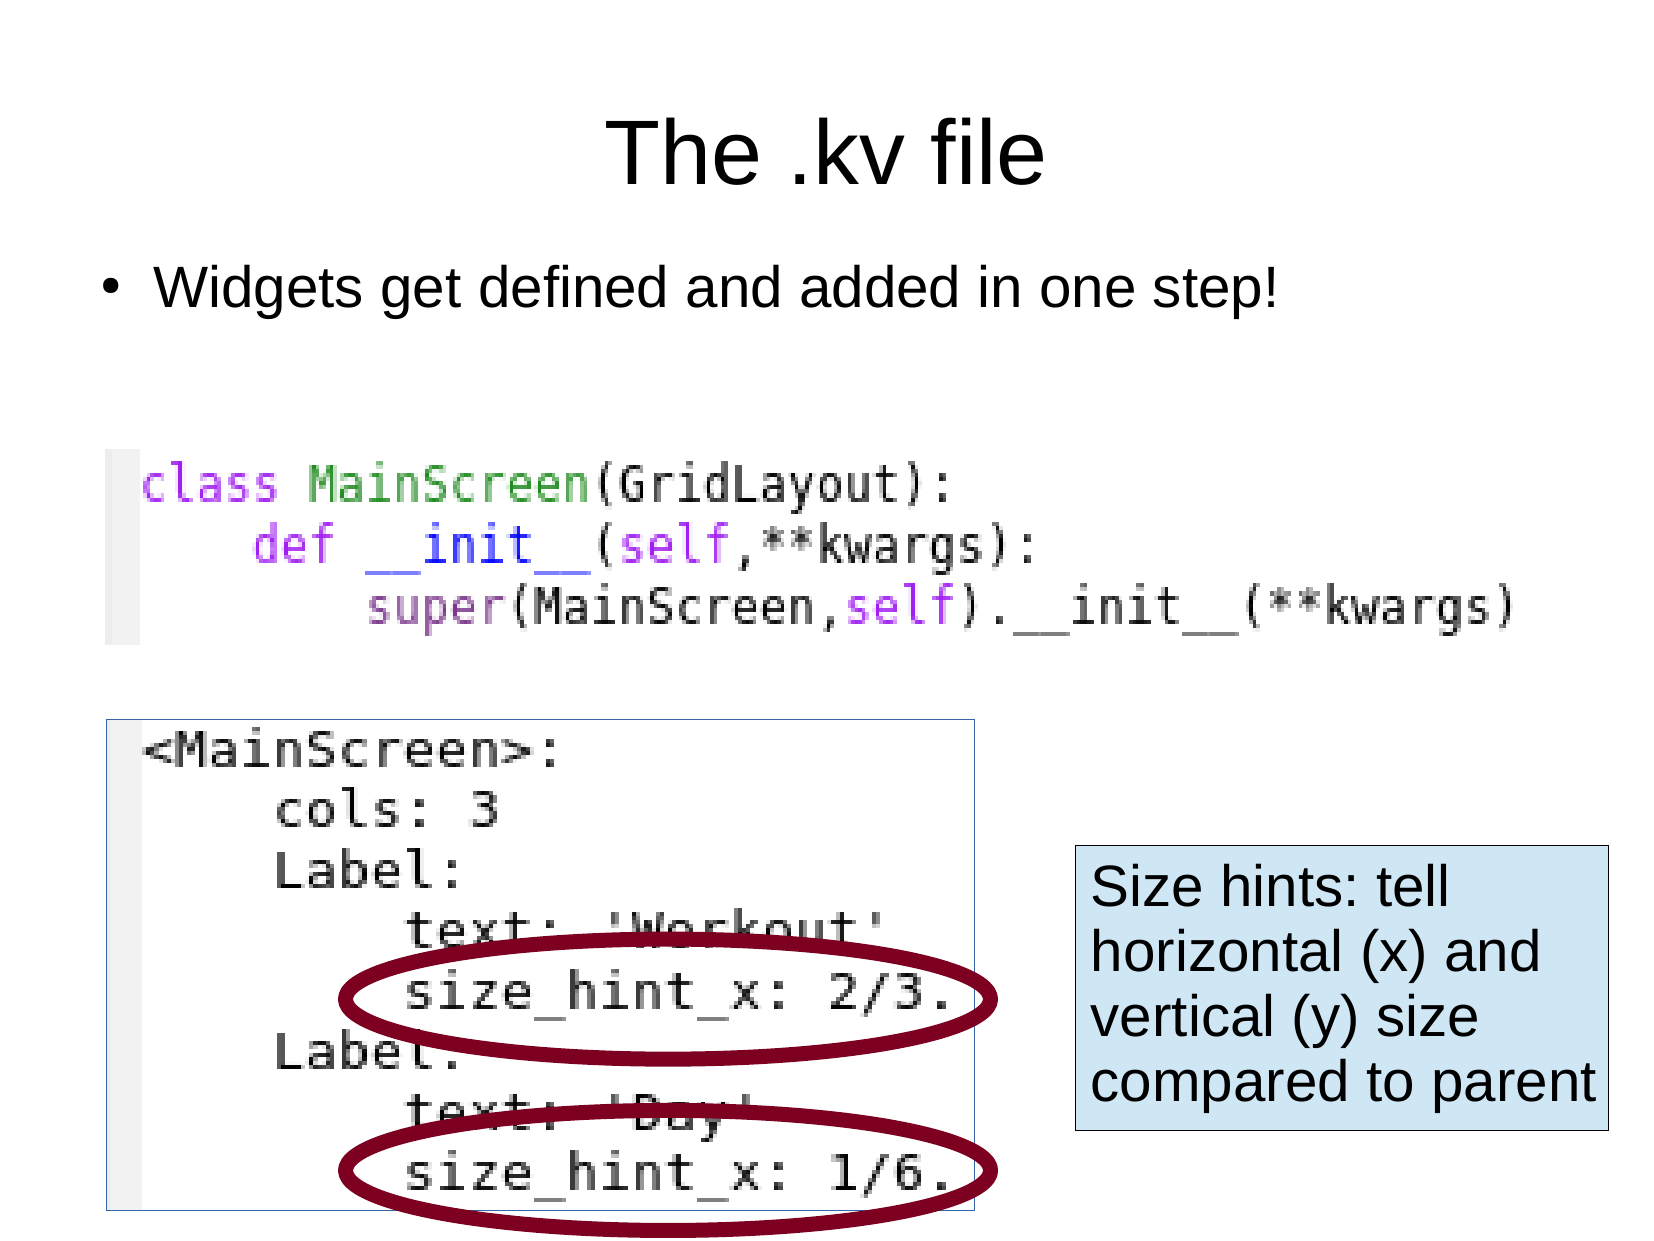

# The .kv file
Widgets get defined and added in one step!
Size hints: tell horizontal (x) and vertical (y) size compared to parent